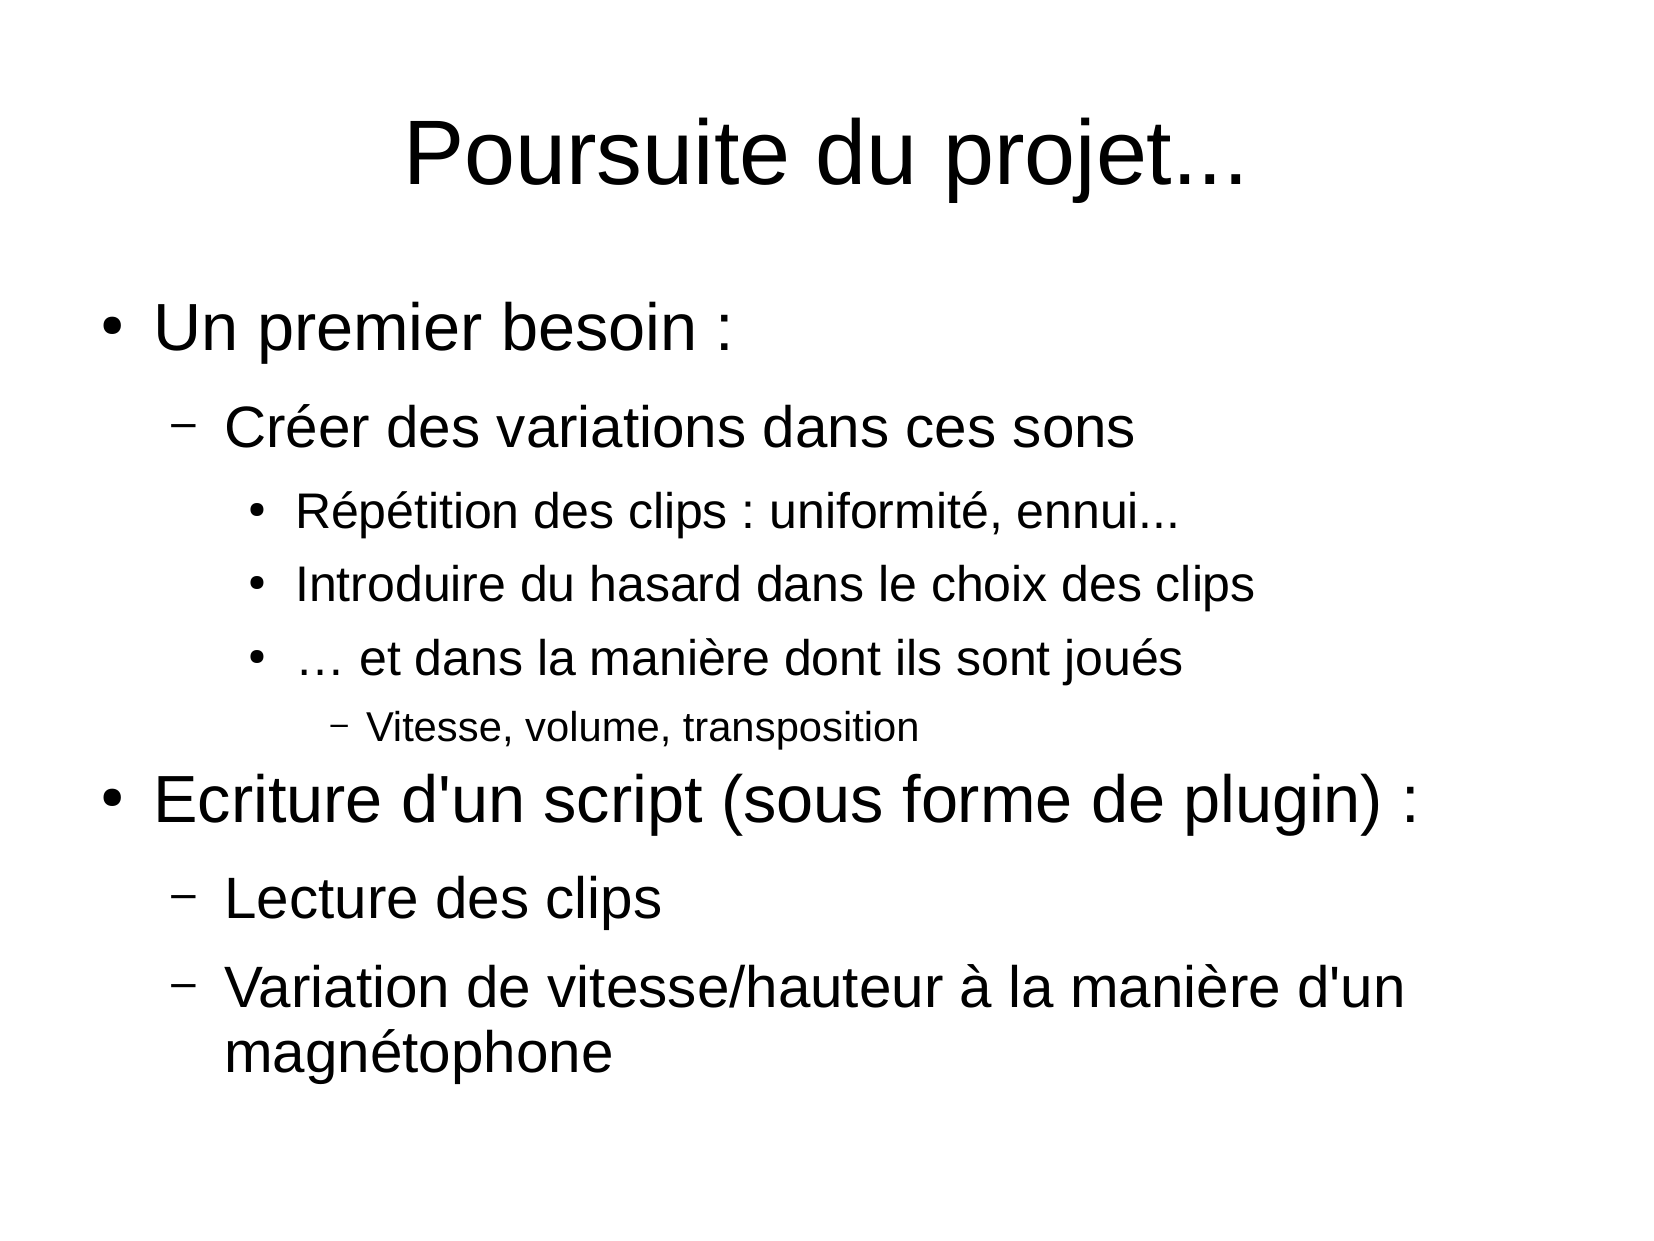

# Poursuite du projet...
Un premier besoin :
Créer des variations dans ces sons
Répétition des clips : uniformité, ennui...
Introduire du hasard dans le choix des clips
… et dans la manière dont ils sont joués
Vitesse, volume, transposition
Ecriture d'un script (sous forme de plugin) :
Lecture des clips
Variation de vitesse/hauteur à la manière d'un magnétophone